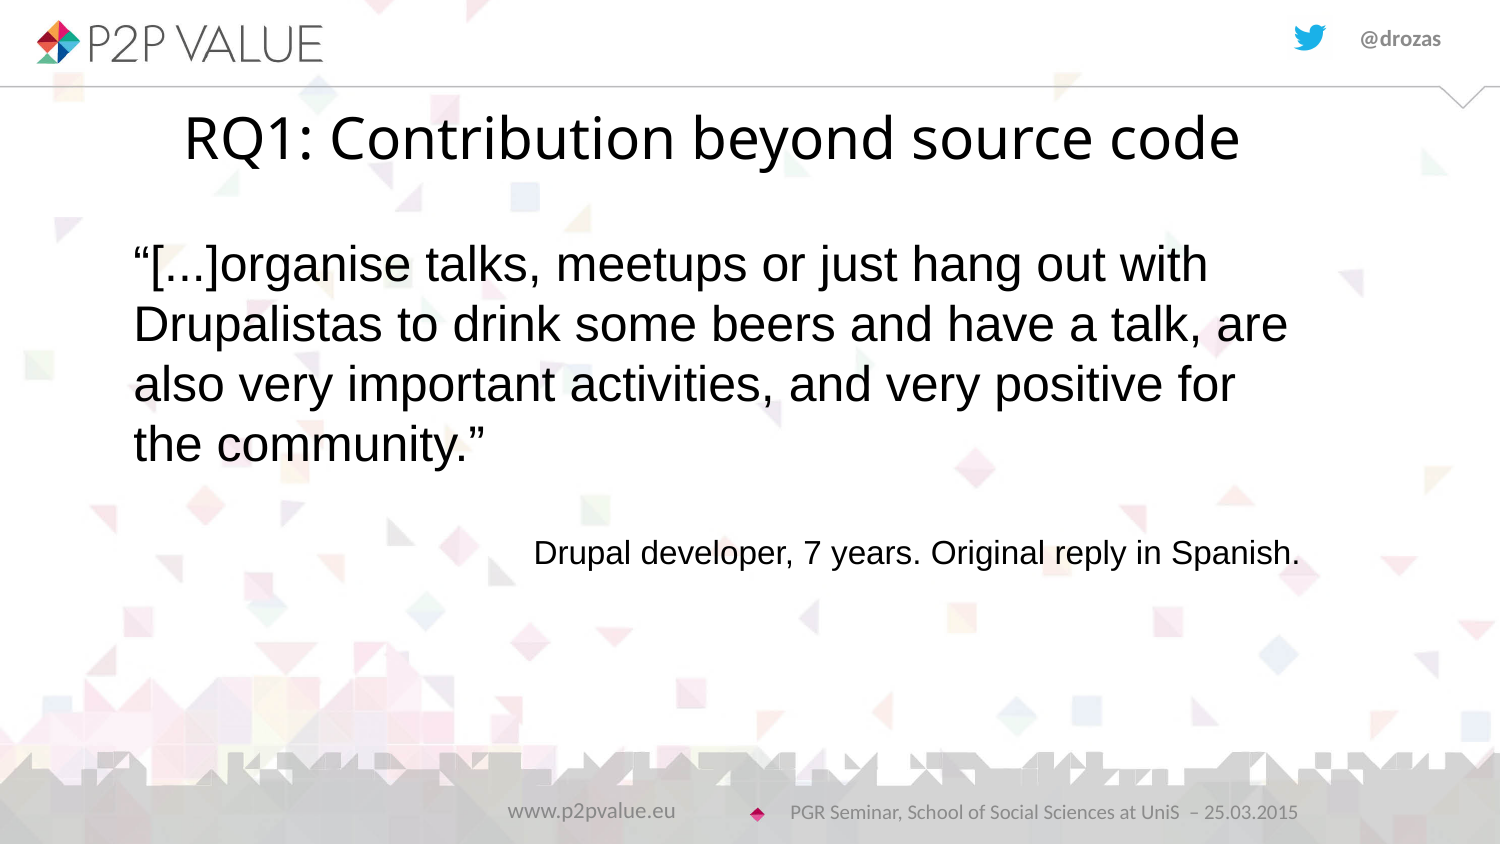

@drozas
# RQ1: Contribution beyond source code
“[...]organise talks, meetups or just hang out with Drupalistas to drink some beers and have a talk, are also very important activities, and very positive for the community.”
Drupal developer, 7 years. Original reply in Spanish.
PGR Seminar, School of Social Sciences at UniS – 25.03.2015
www.p2pvalue.eu